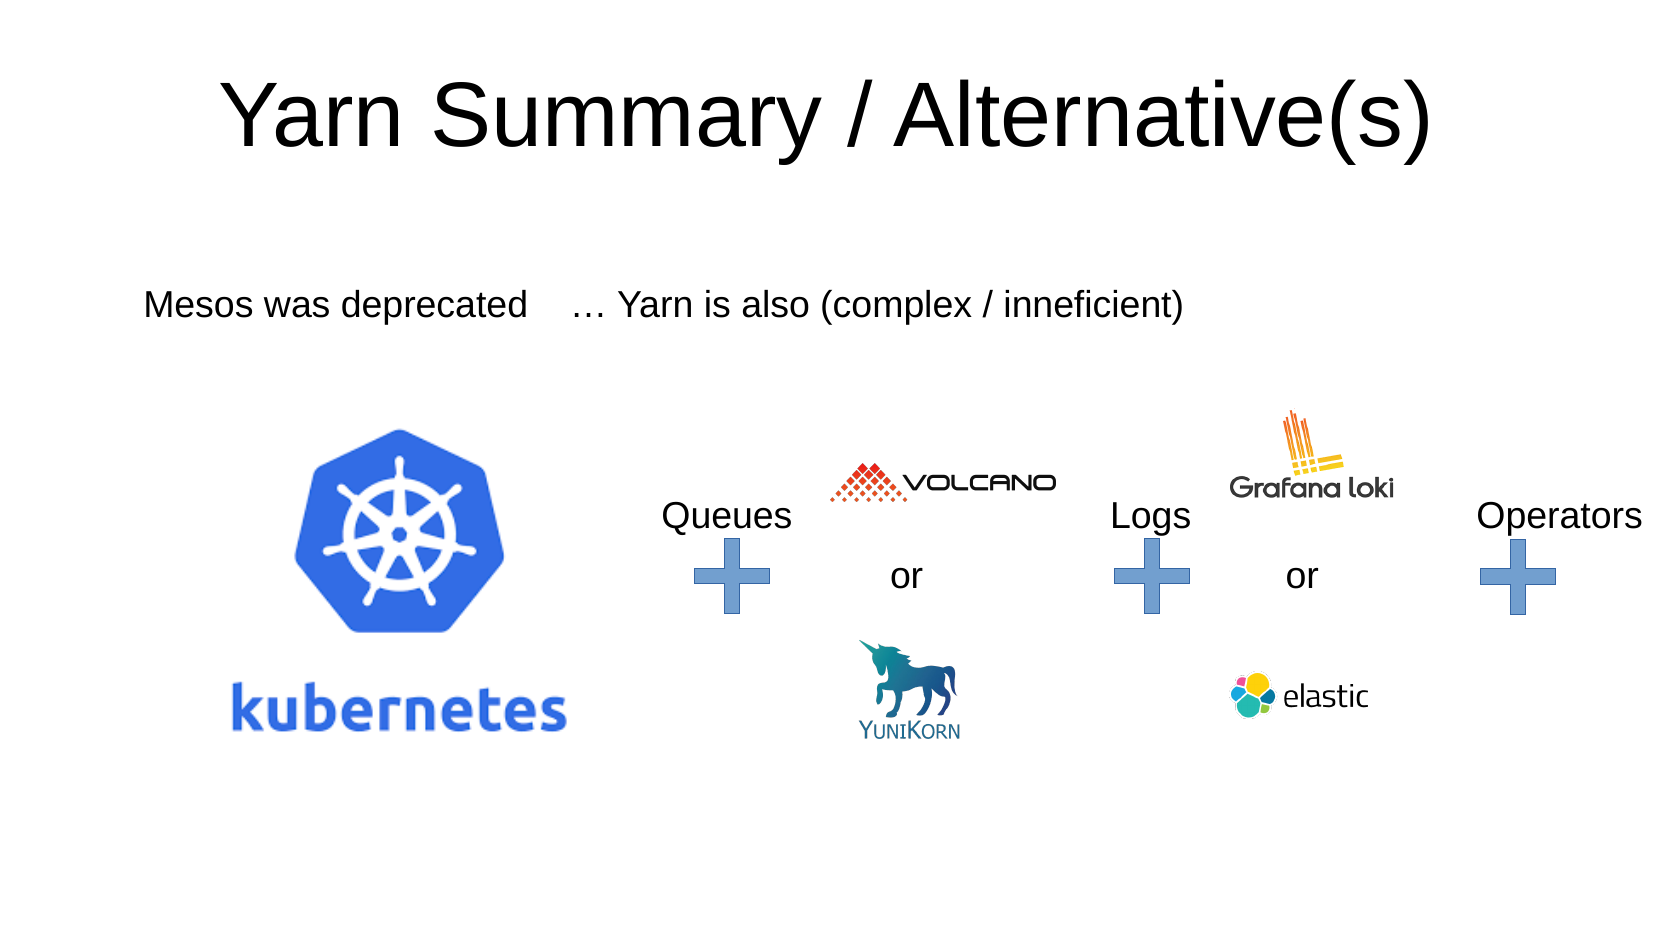

# Yarn Summary / Alternative(s)
Mesos was deprecated … Yarn is also (complex / inneficient)
Queues
Logs
Operators
or
or